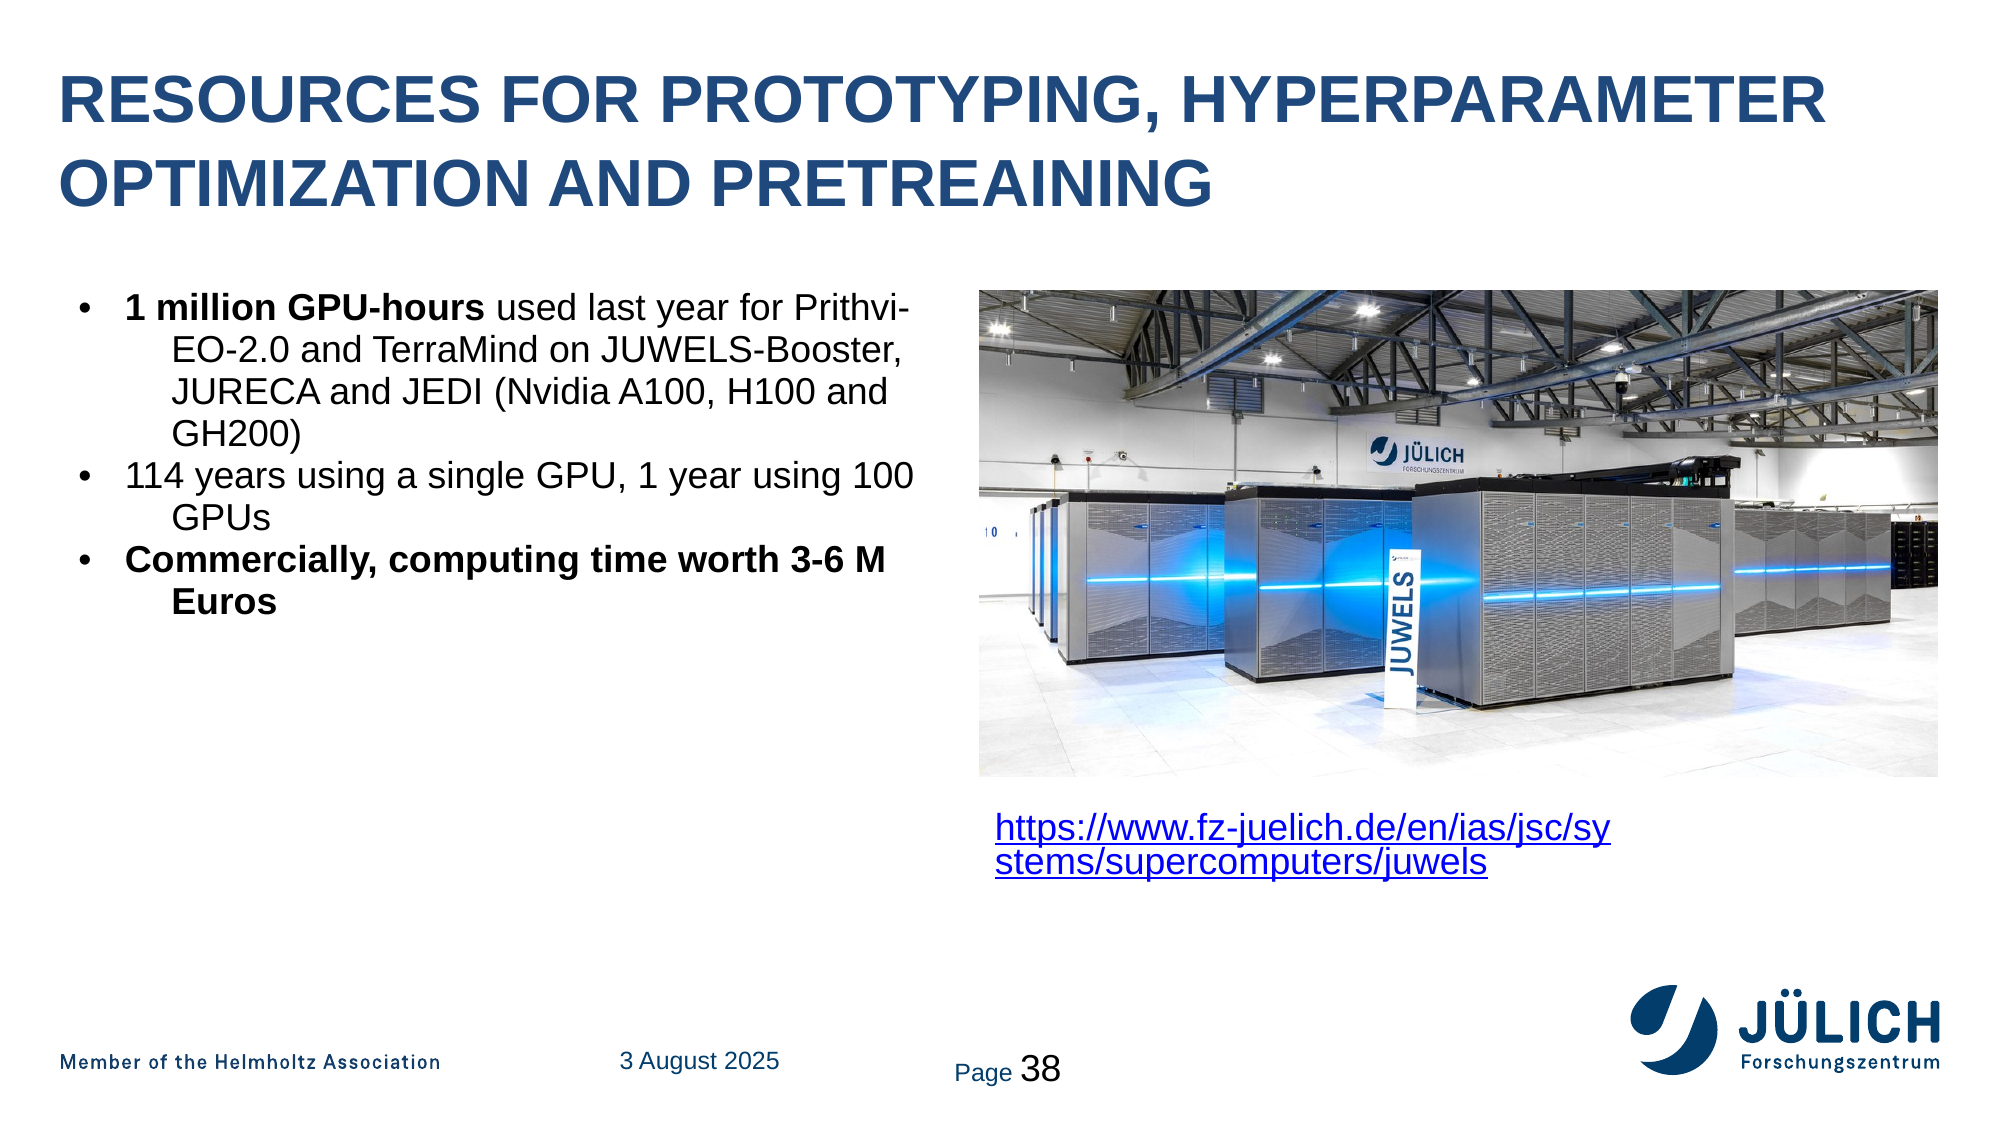

# Resources for Prototyping, hyperparameter optimization and pretreaining
1 million GPU-hours used last year for Prithvi-EO-2.0 and TerraMind on JUWELS-Booster, JURECA and JEDI (Nvidia A100, H100 and GH200)
114 years using a single GPU, 1 year using 100 GPUs
Commercially, computing time worth 3-6 M Euros
https://www.fz-juelich.de/en/ias/jsc/systems/supercomputers/juwels
3 August 2025
Page